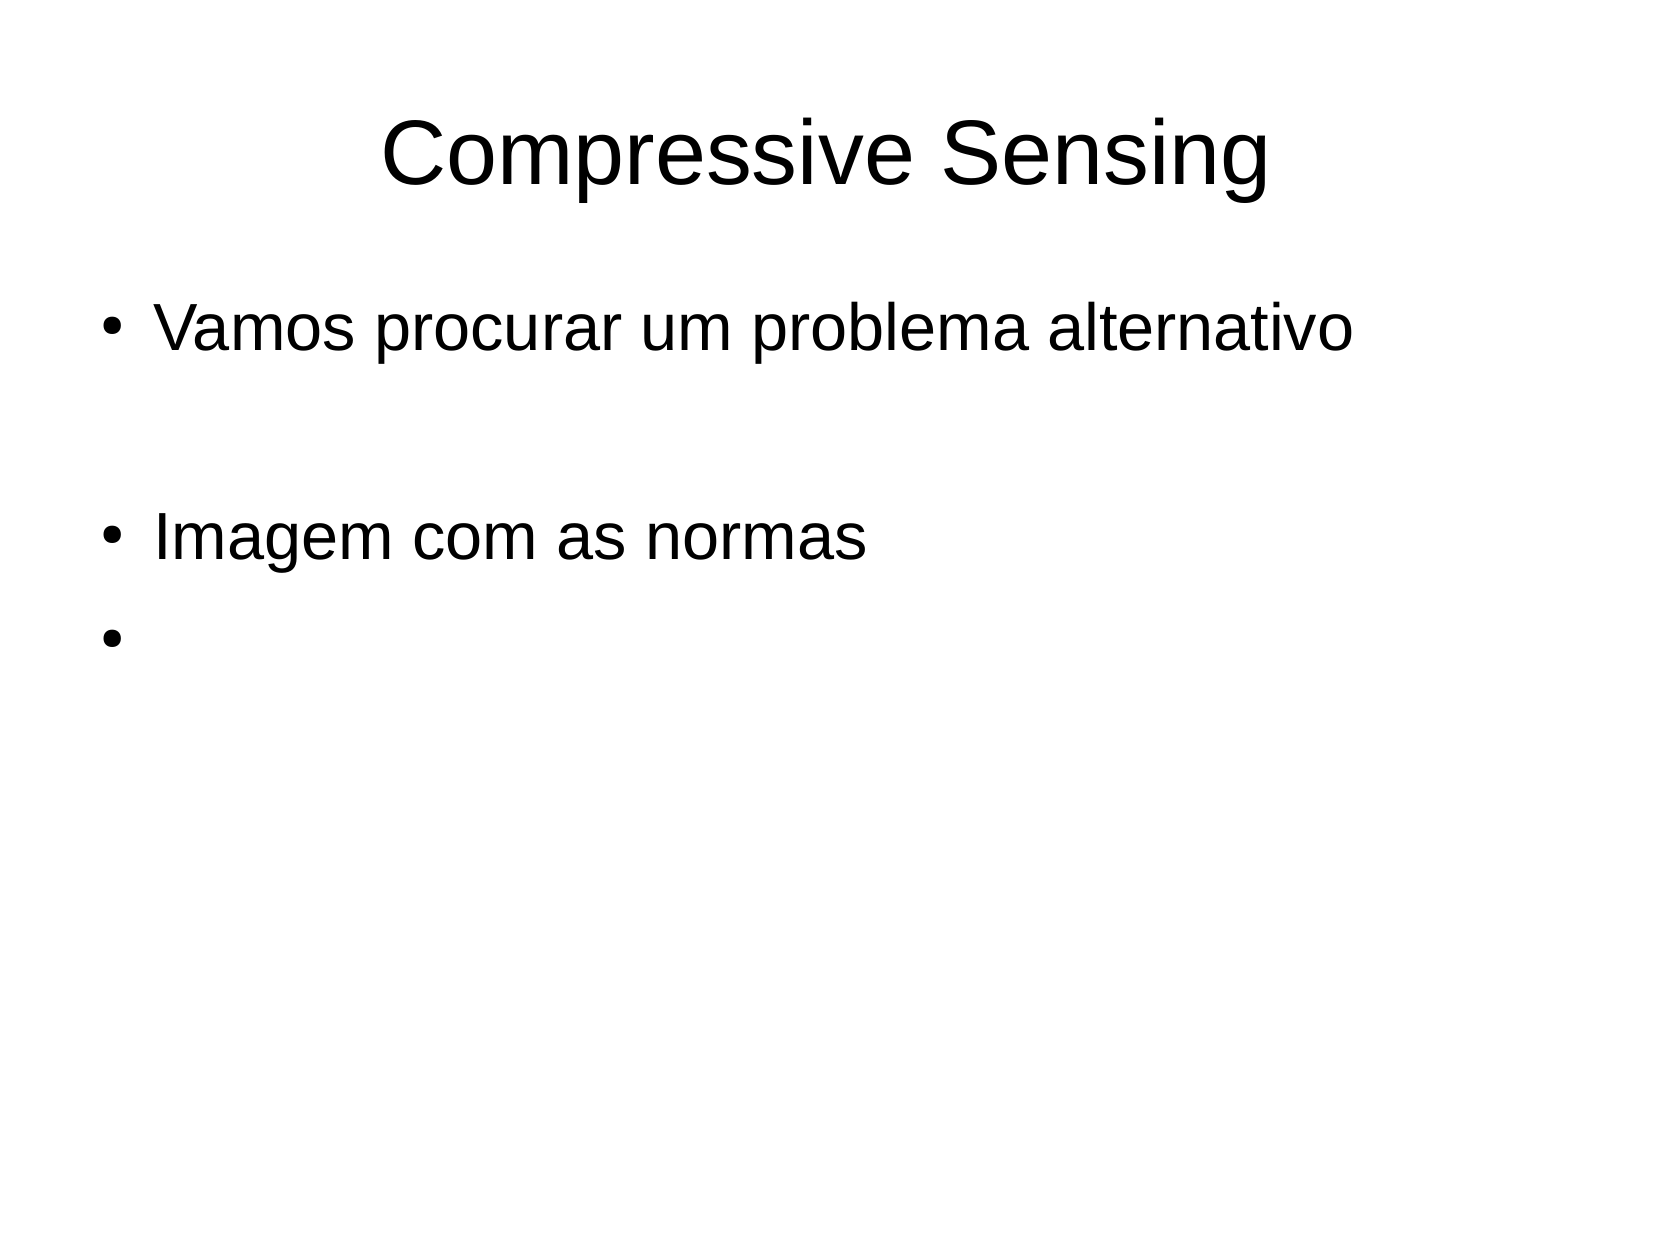

# Compressive Sensing
Vamos procurar um problema alternativo
Imagem com as normas